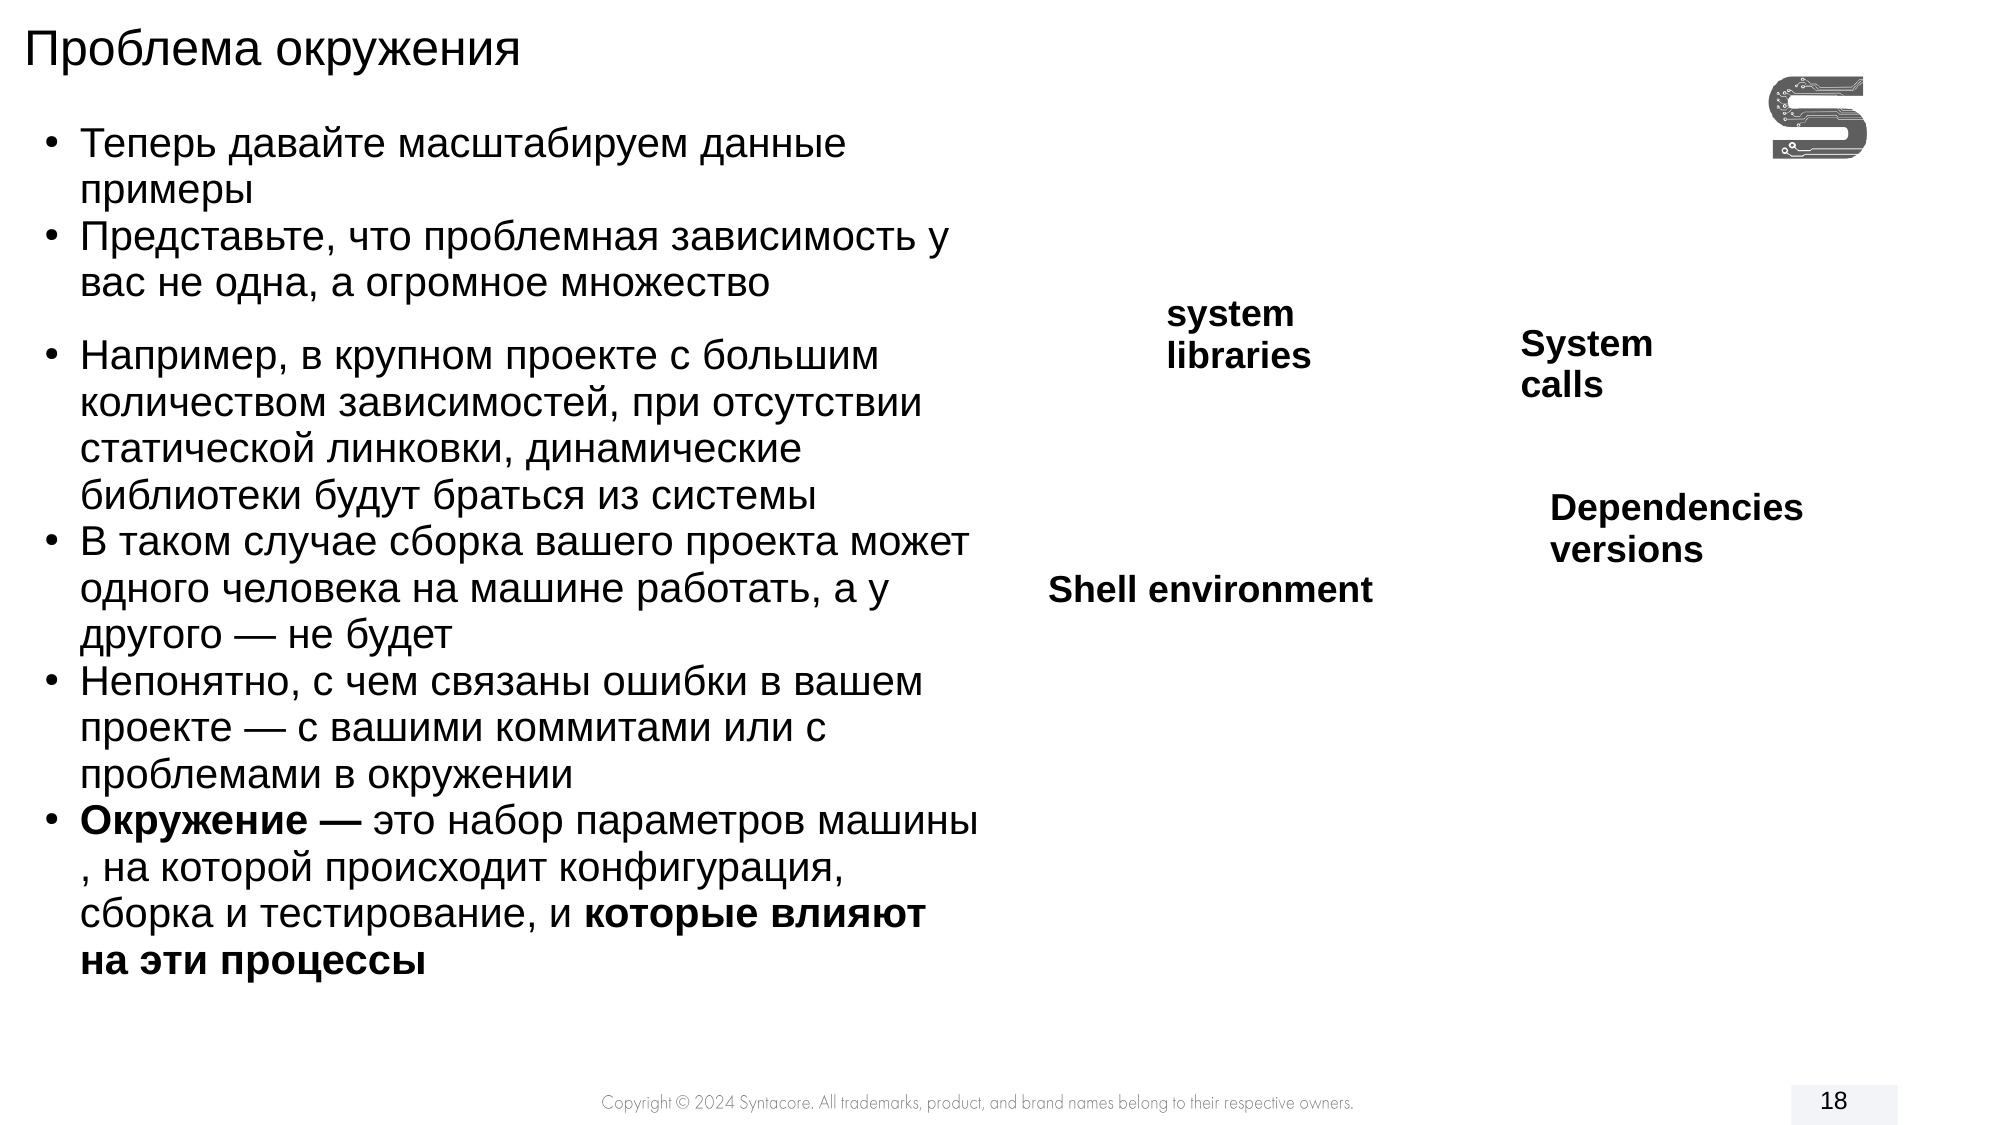

Проблема окружения
Теперь давайте масштабируем данные примеры
Представьте, что проблемная зависимость у вас не одна, а огромное множество
system libraries
System calls
Например, в крупном проекте с большим количеством зависимостей, при отсутствии статической линковки, динамические библиотеки будут браться из системы
В таком случае сборка вашего проекта может одного человека на машине работать, а у другого — не будет
Непонятно, с чем связаны ошибки в вашем проекте — с вашими коммитами или с проблемами в окружении
Окружение — это набор параметров машины , на которой происходит конфигурация, сборка и тестирование, и которые влияют на эти процессы
Dependencies versions
Shell environment